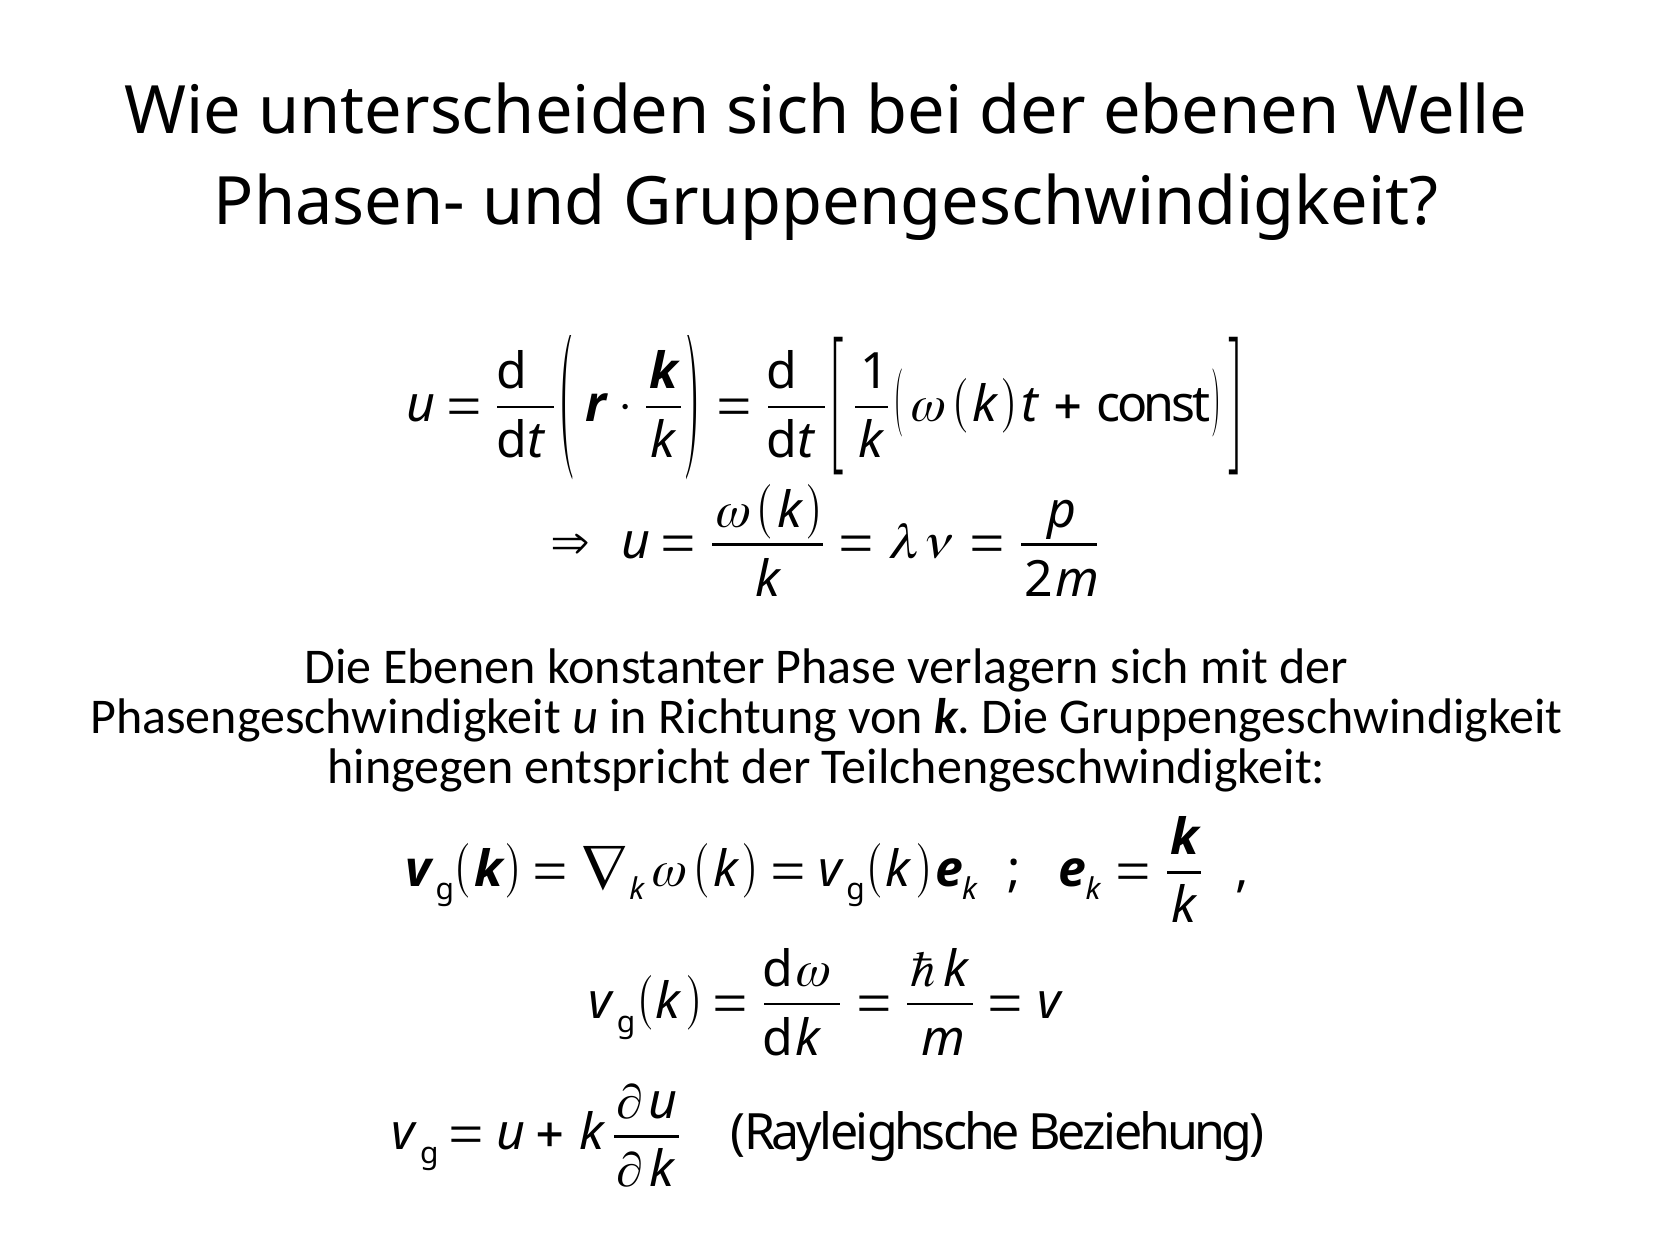

# Wie unterscheiden sich bei der ebenen Welle Phasen- und Gruppengeschwindigkeit?
Die Ebenen konstanter Phase verlagern sich mit der Phasengeschwindigkeit u in Richtung von k. Die Gruppengeschwindigkeit hingegen entspricht der Teilchengeschwindigkeit: